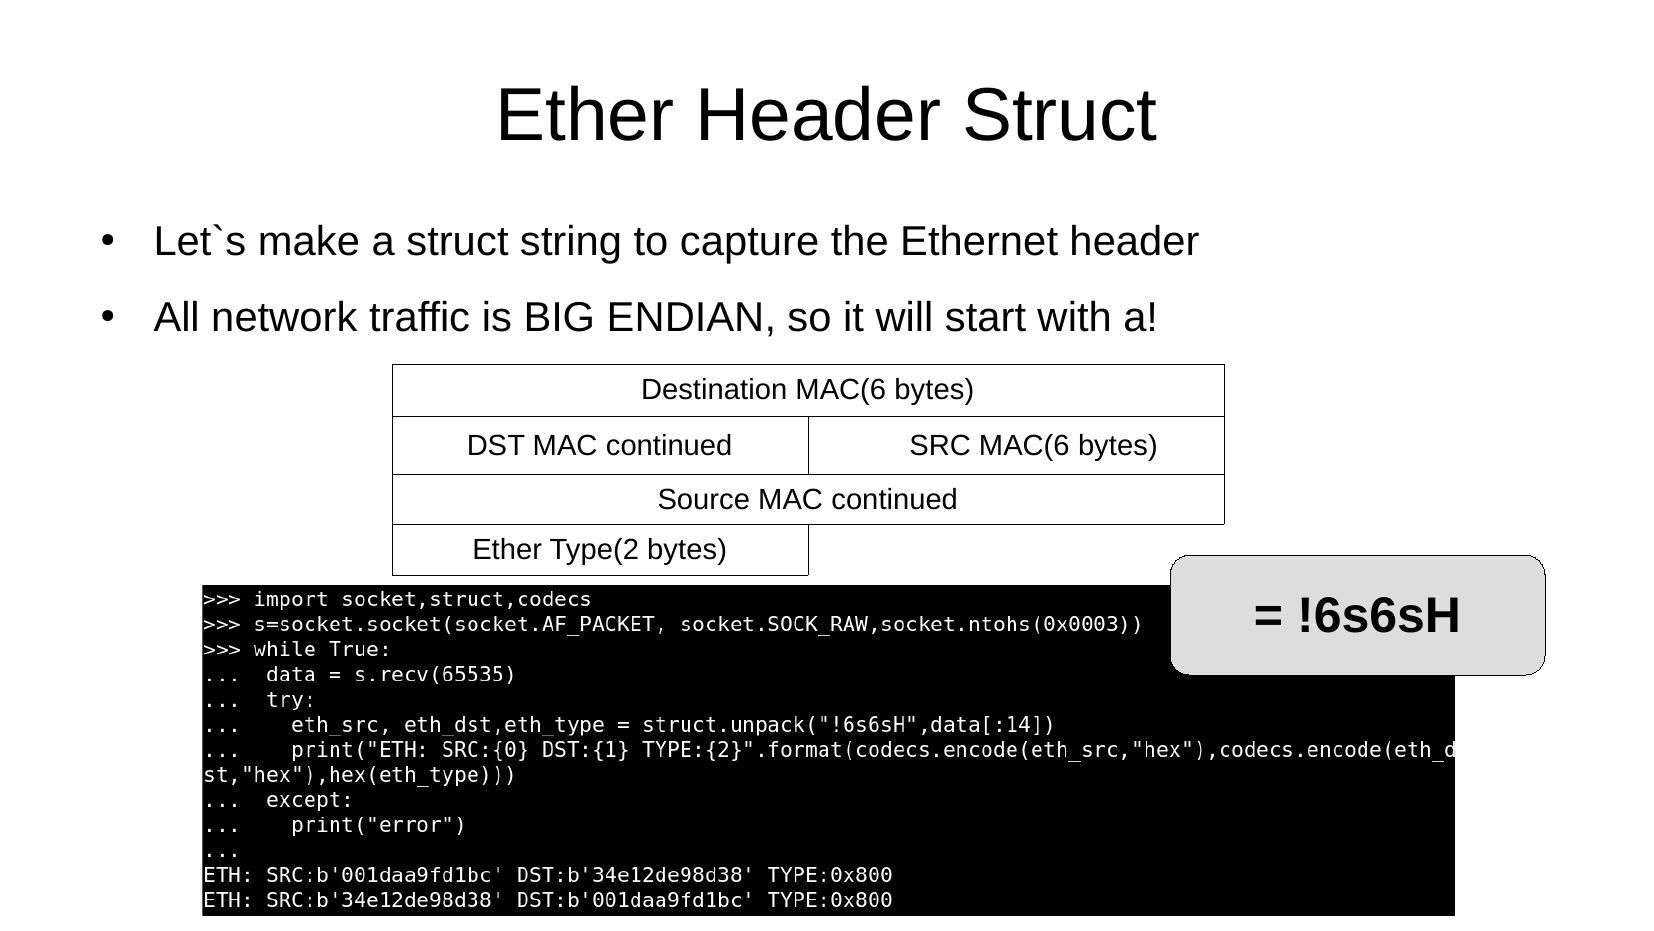

# Ether Header Struct
Let`s make a struct string to capture the Ethernet header
All network traffic is BIG ENDIAN, so it will start with a!
| Destination MAC(6 bytes) | |
| --- | --- |
| DST MAC continued | SRC MAC(6 bytes) |
| Source MAC continued | |
| Ether Type(2 bytes) | |
= !6s6sH